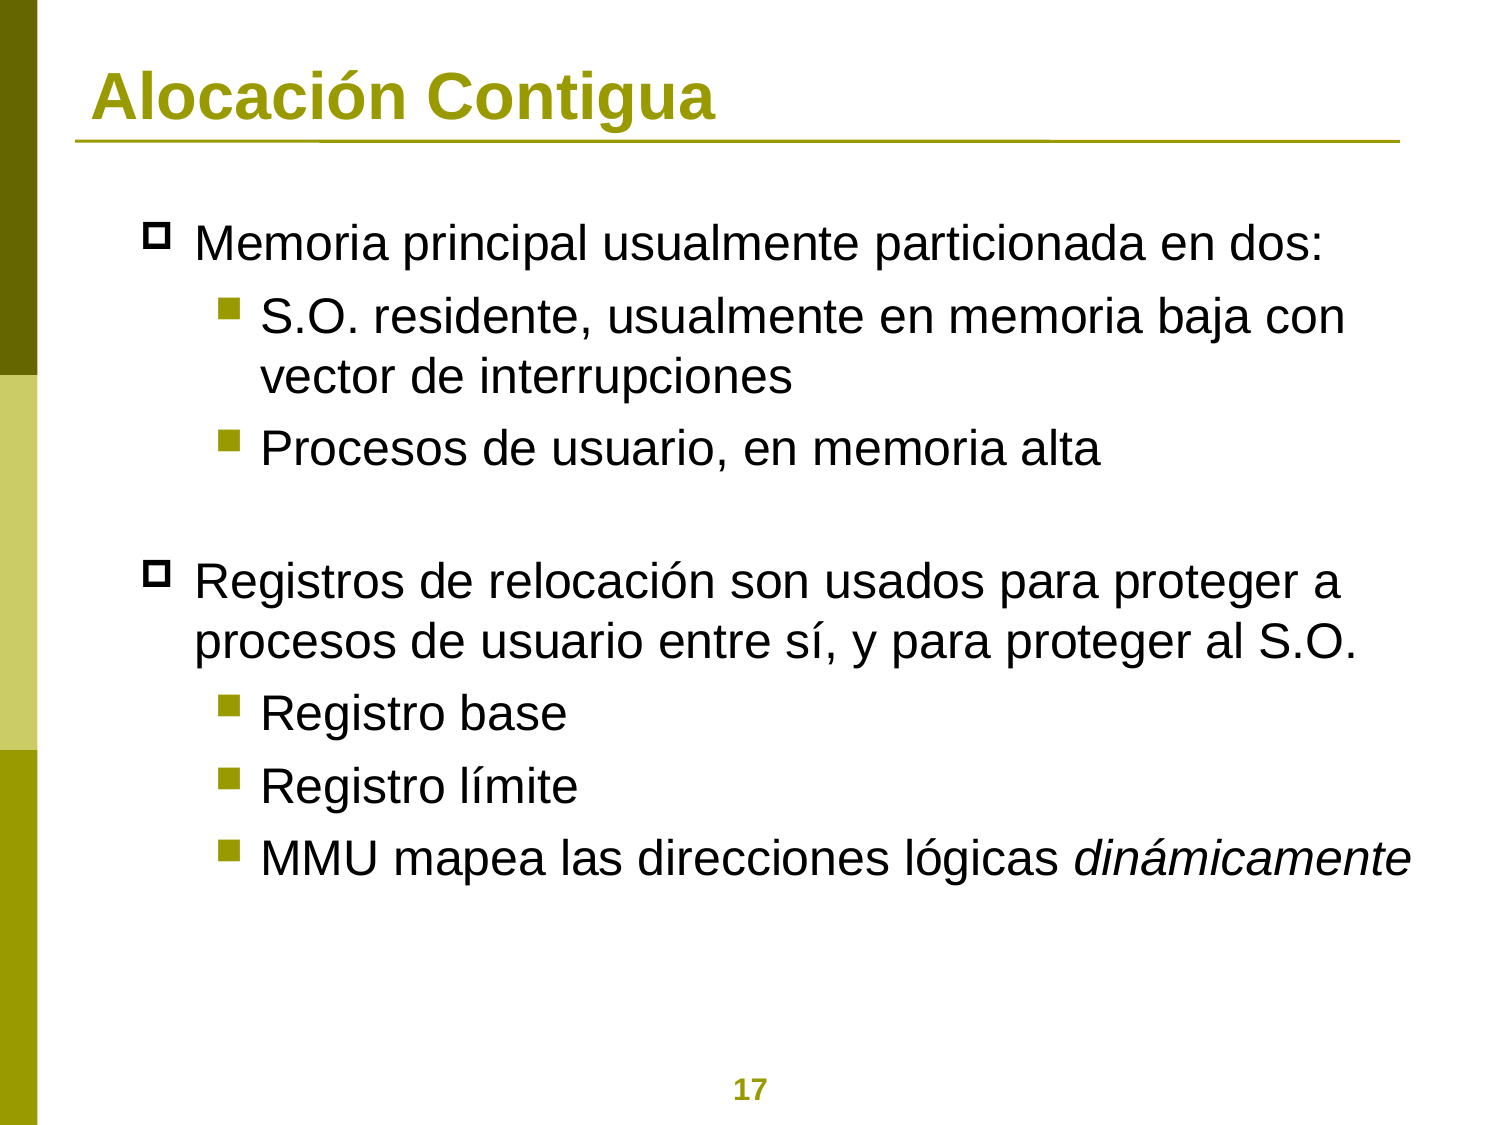

Alocación Contigua
Memoria principal usualmente particionada en dos:
S.O. residente, usualmente en memoria baja con vector de interrupciones
Procesos de usuario, en memoria alta
Registros de relocación son usados para proteger a procesos de usuario entre sí, y para proteger al S.O.
Registro base
Registro límite
MMU mapea las direcciones lógicas dinámicamente